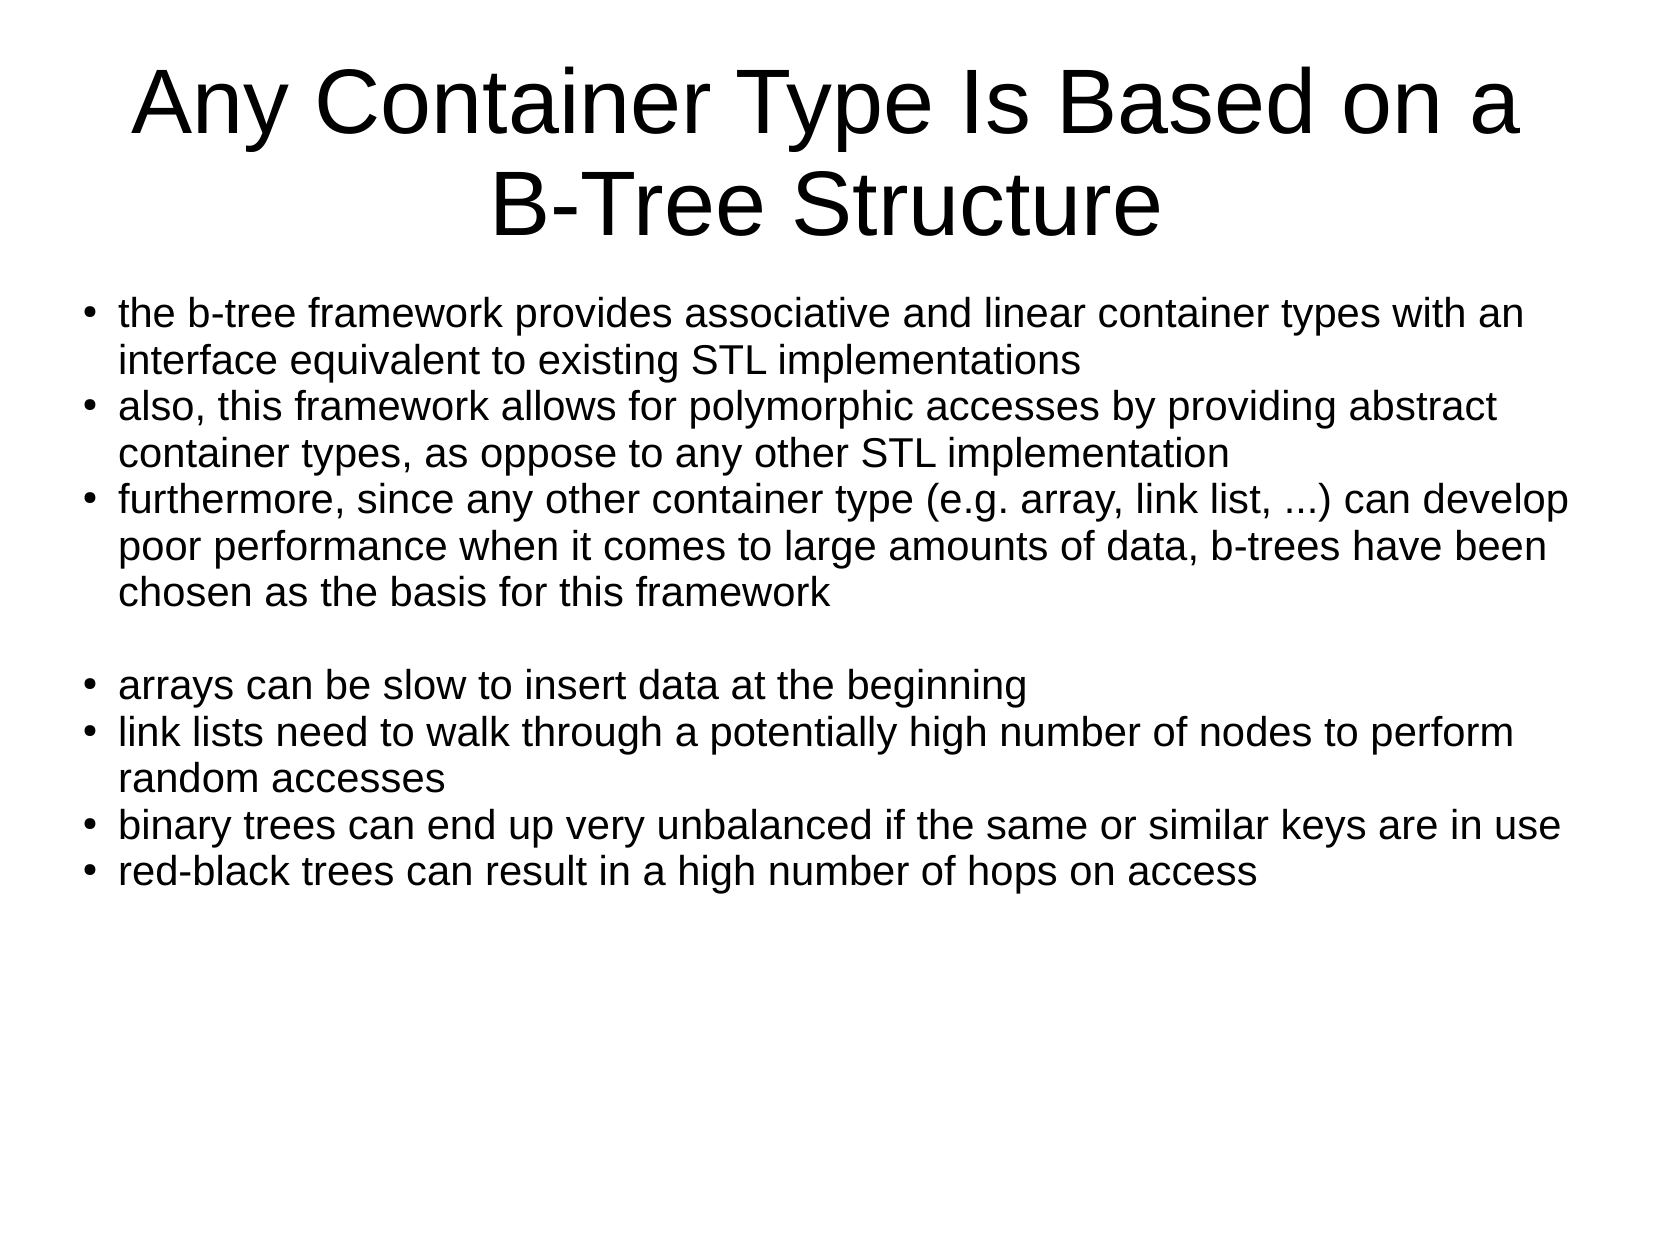

# Any Container Type Is Based on a B-Tree Structure
the b-tree framework provides associative and linear container types with an interface equivalent to existing STL implementations
also, this framework allows for polymorphic accesses by providing abstract container types, as oppose to any other STL implementation
furthermore, since any other container type (e.g. array, link list, ...) can develop poor performance when it comes to large amounts of data, b-trees have been chosen as the basis for this framework
arrays can be slow to insert data at the beginning
link lists need to walk through a potentially high number of nodes to perform random accesses
binary trees can end up very unbalanced if the same or similar keys are in use
red-black trees can result in a high number of hops on access